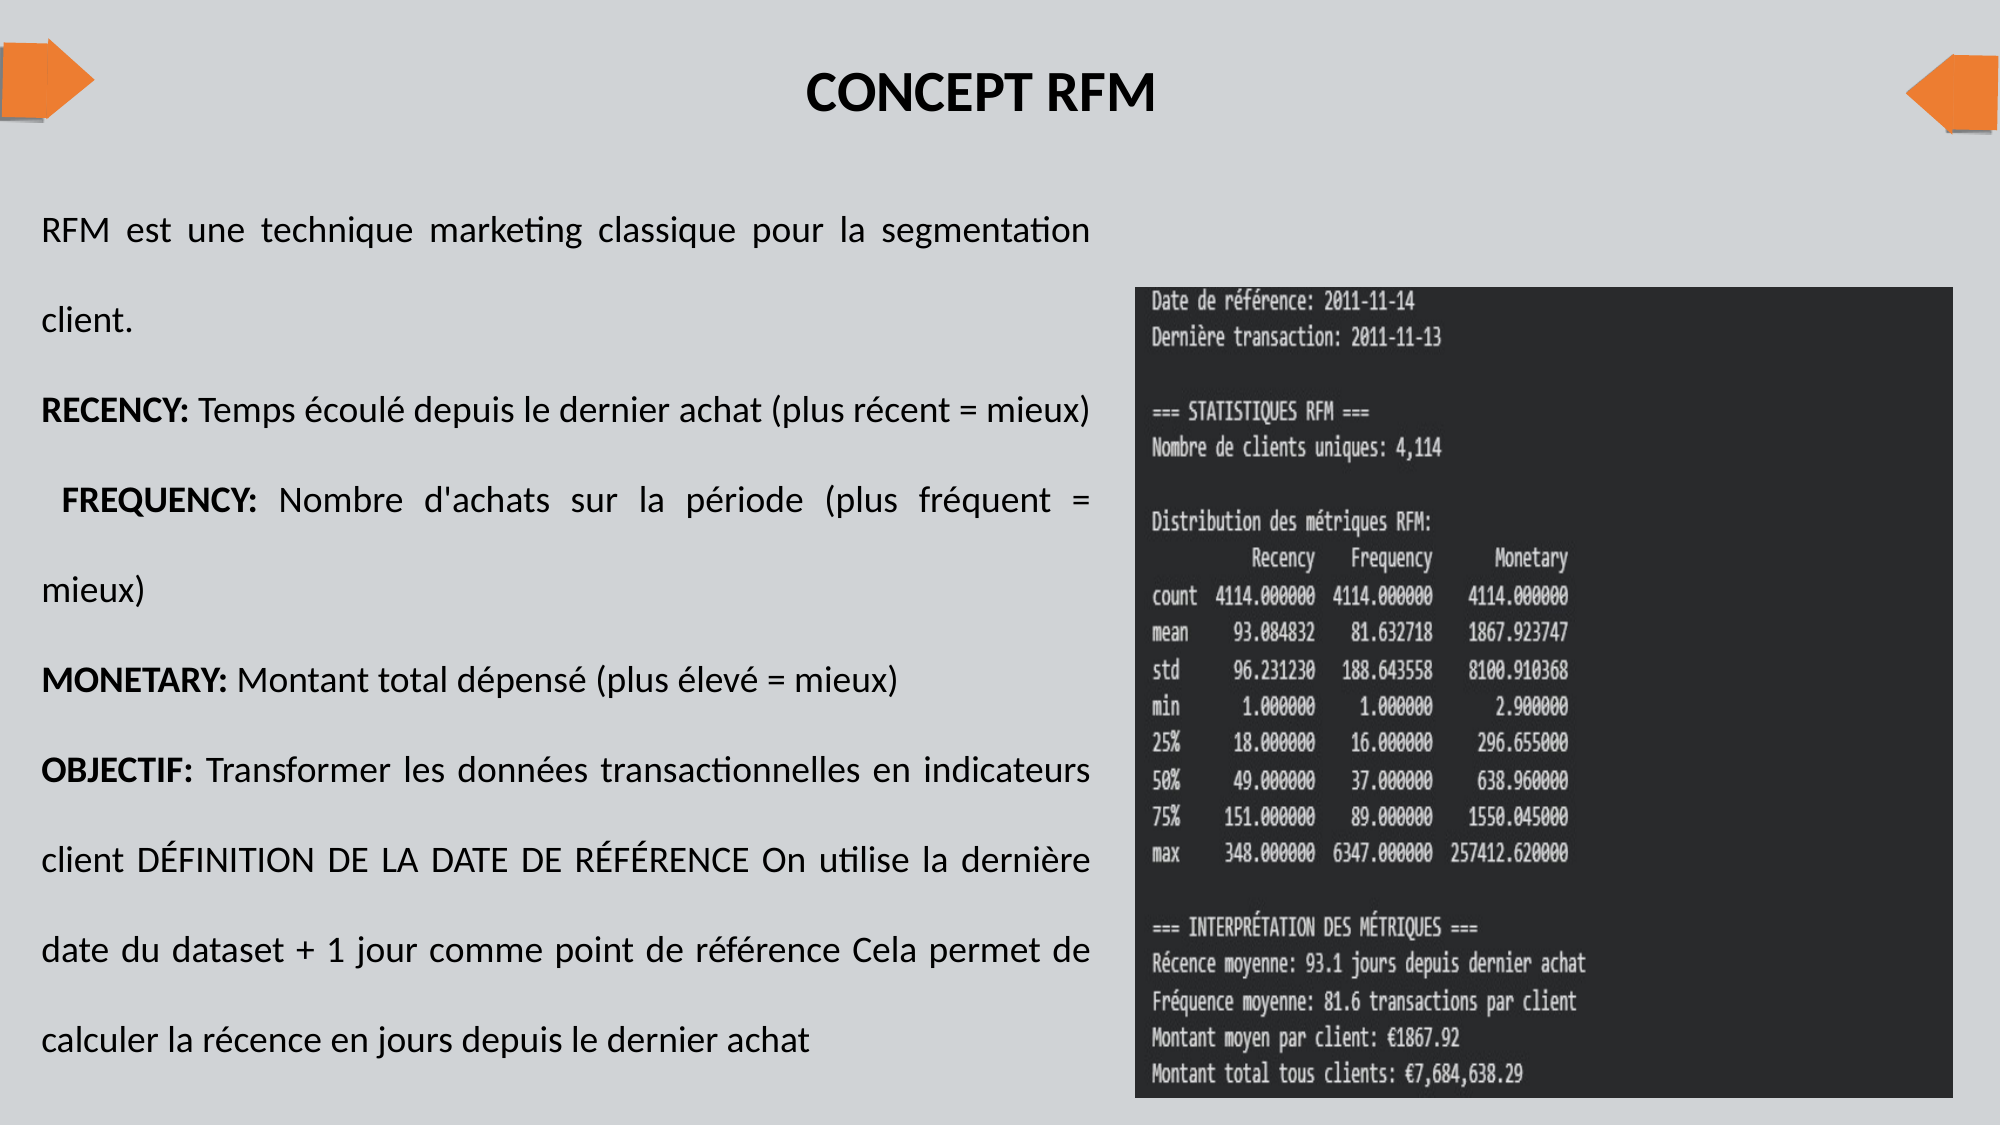

CONCEPT RFM
RFM est une technique marketing classique pour la segmentation client.
RECENCY: Temps écoulé depuis le dernier achat (plus récent = mieux)
 FREQUENCY: Nombre d'achats sur la période (plus fréquent = mieux)
MONETARY: Montant total dépensé (plus élevé = mieux)
OBJECTIF: Transformer les données transactionnelles en indicateurs client DÉFINITION DE LA DATE DE RÉFÉRENCE On utilise la dernière date du dataset + 1 jour comme point de référence Cela permet de calculer la récence en jours depuis le dernier achat